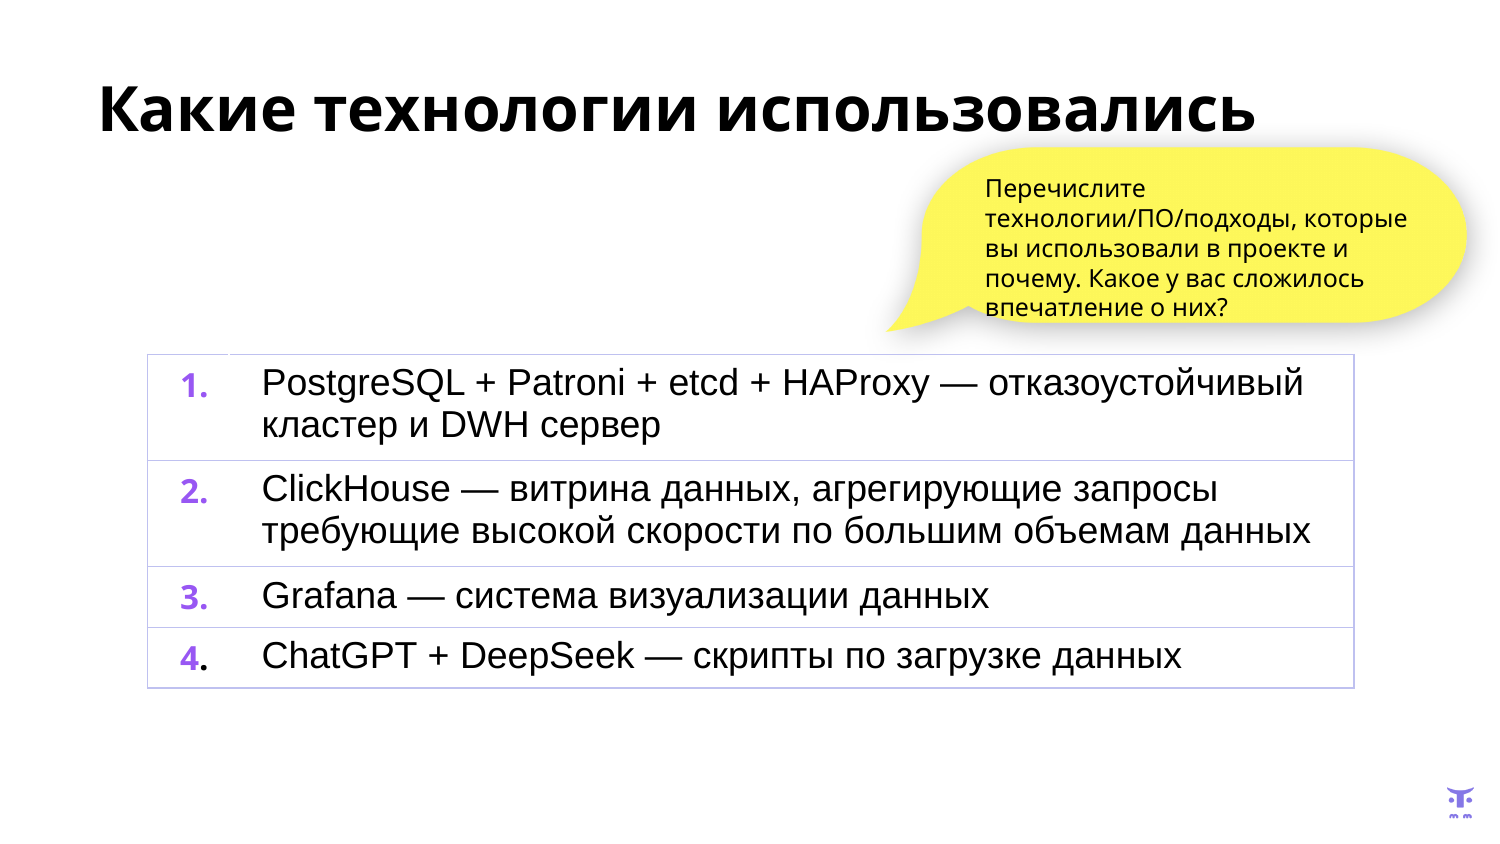

# Какие технологии использовались
Перечислите технологии/ПО/подходы, которые вы использовали в проекте и почему. Какое у вас сложилось впечатление о них?
| 1. | PostgreSQL + Patroni + etcd + HAProxy — отказоустойчивый кластер и DWH сервер |
| --- | --- |
| 2. | ClickHouse — витрина данных, агрегирующие запросы требующие высокой скорости по большим объемам данных |
| 3. | Grafana — система визуализации данных |
| 4. | ChatGPT + DeepSeek — скрипты по загрузке данных |